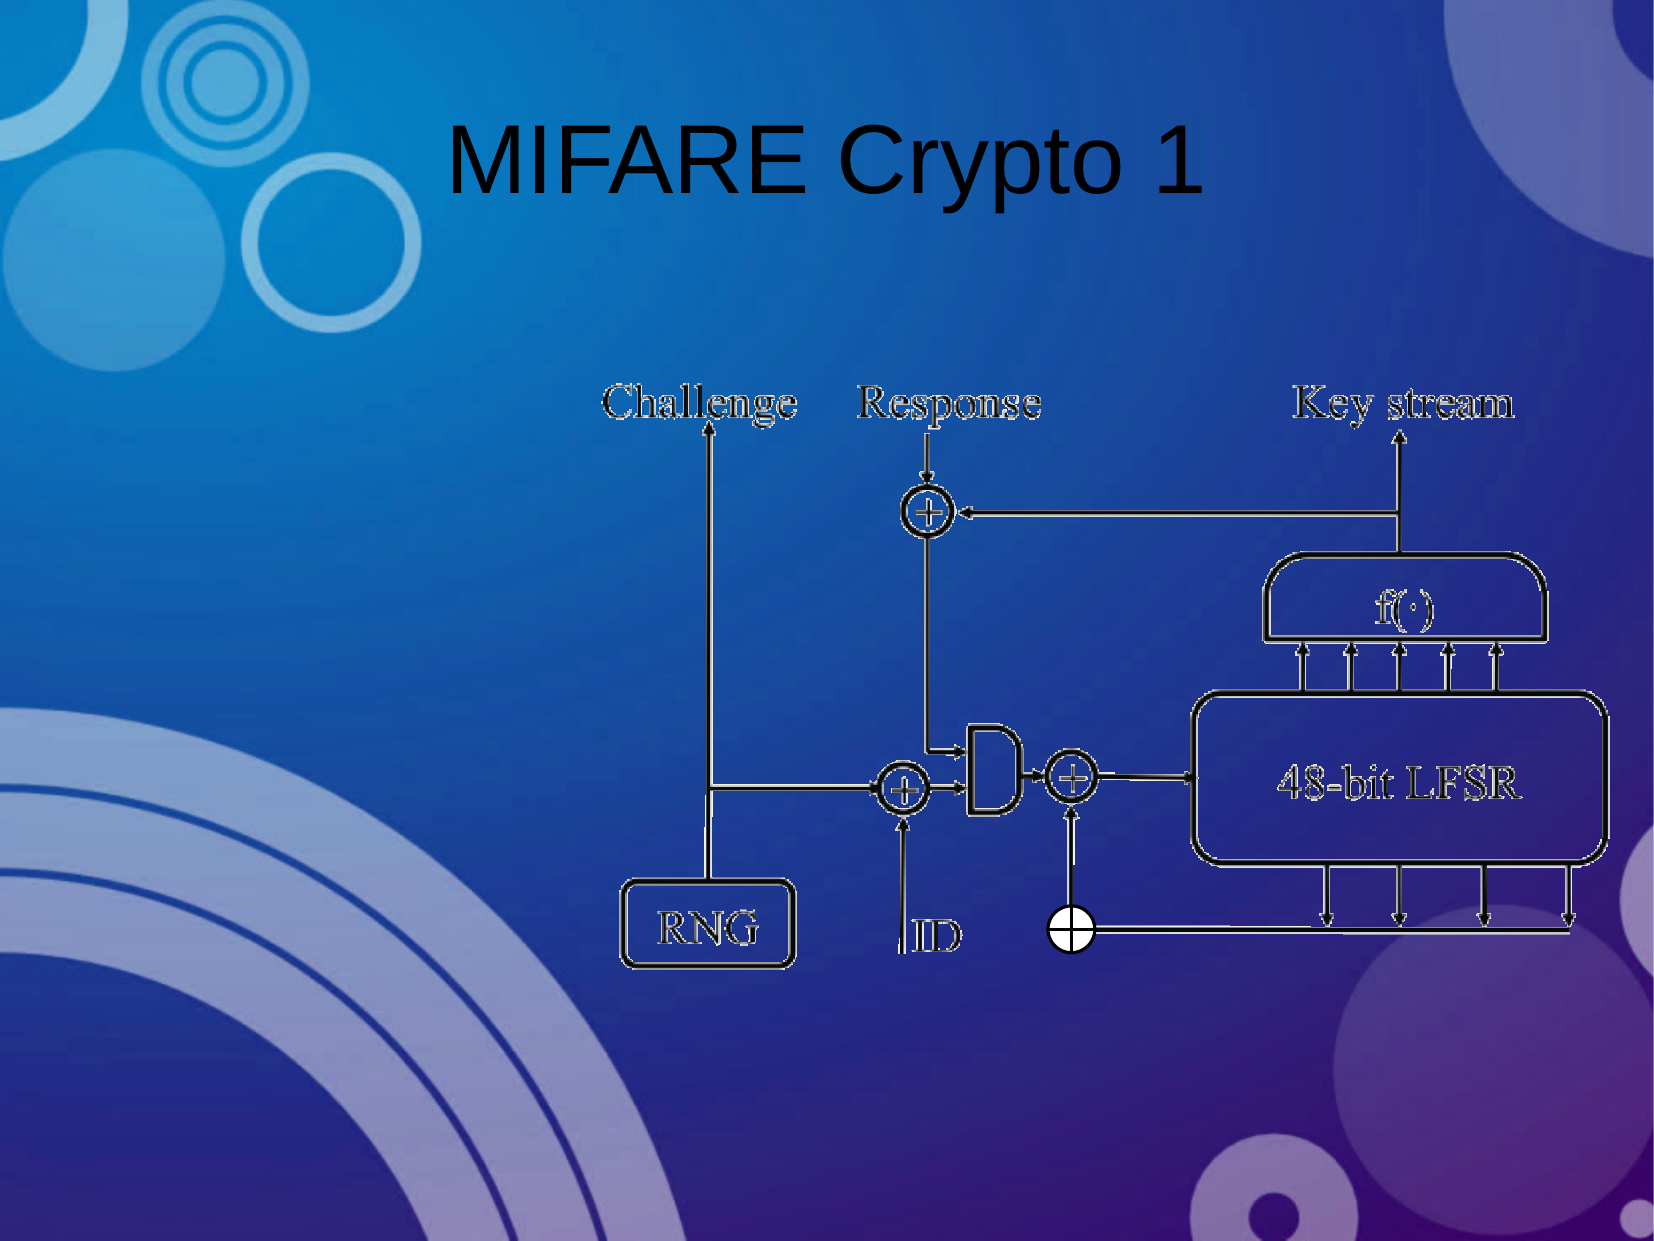

# MIFARE Crypto 1
 48 Bit key
Stream cipher